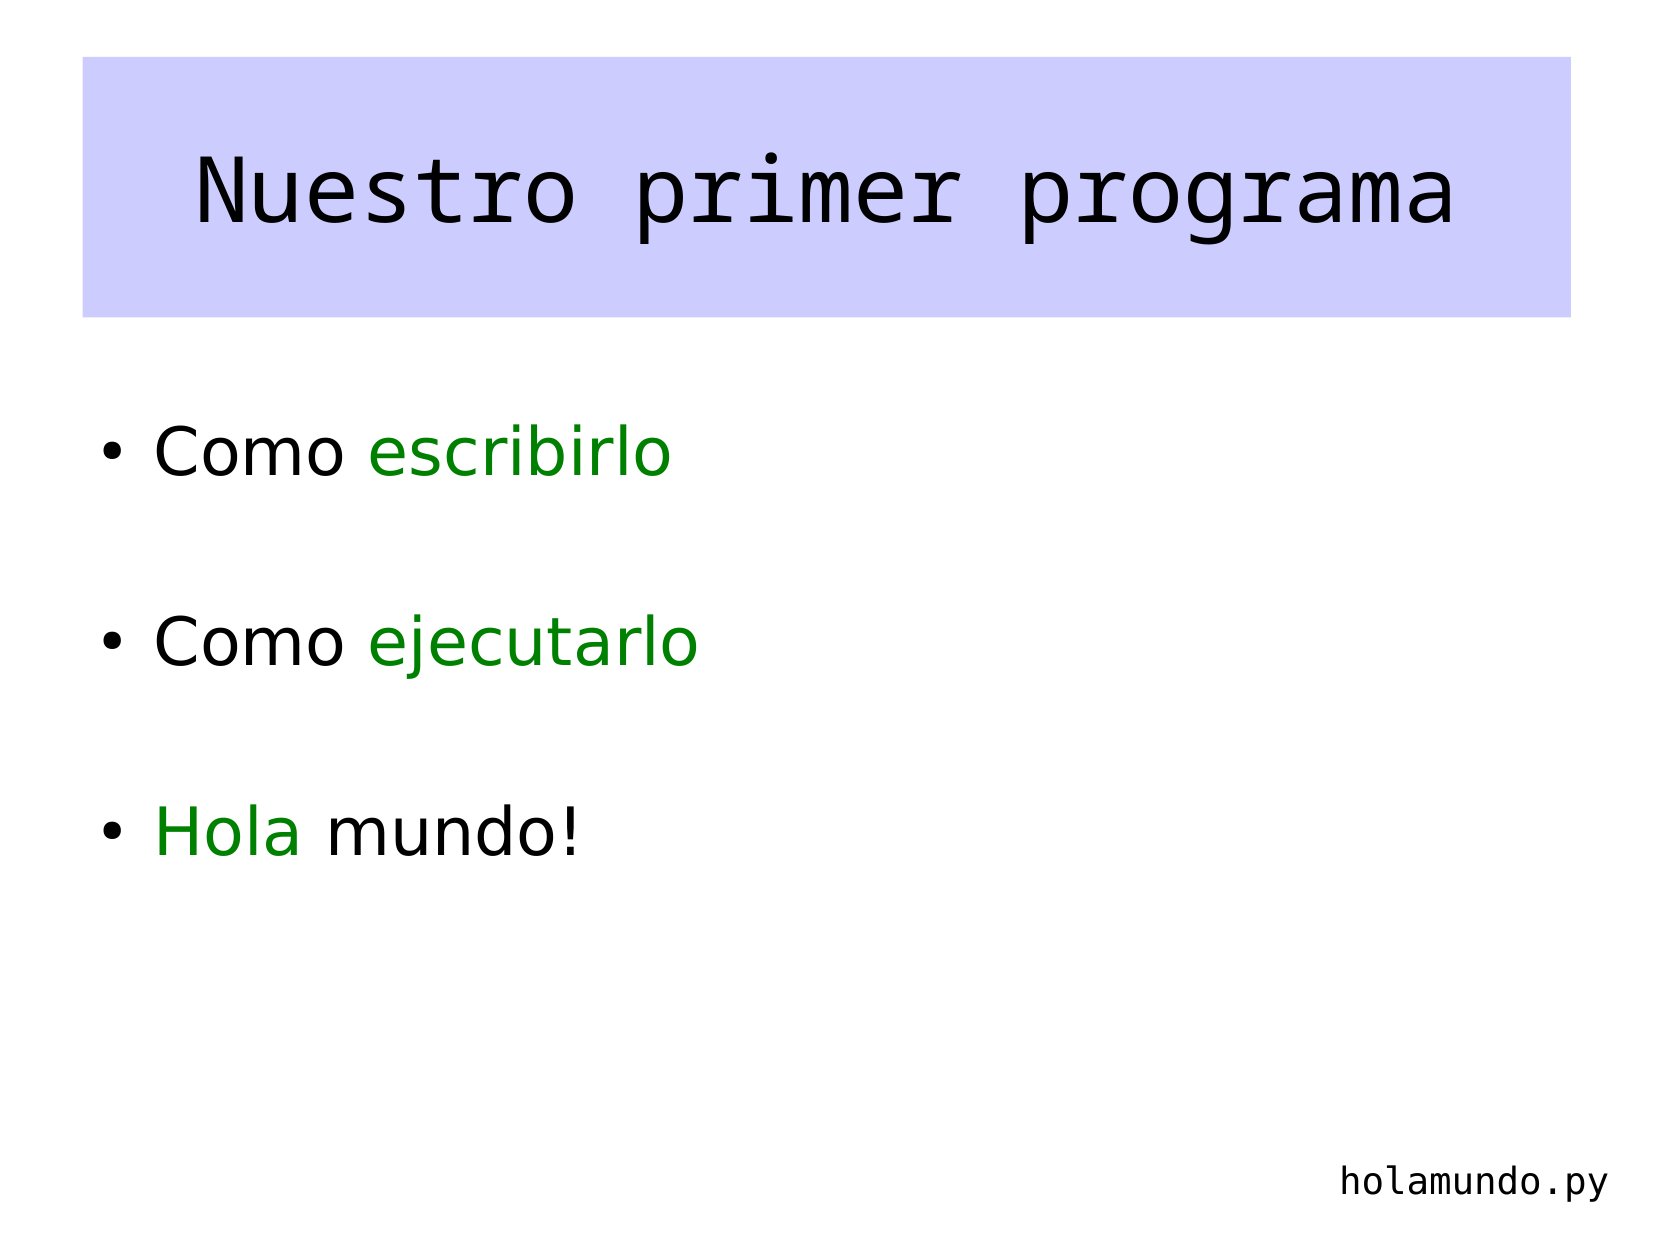

# Nuestro primer programa
Como escribirlo
Como ejecutarlo
Hola mundo!
holamundo.py